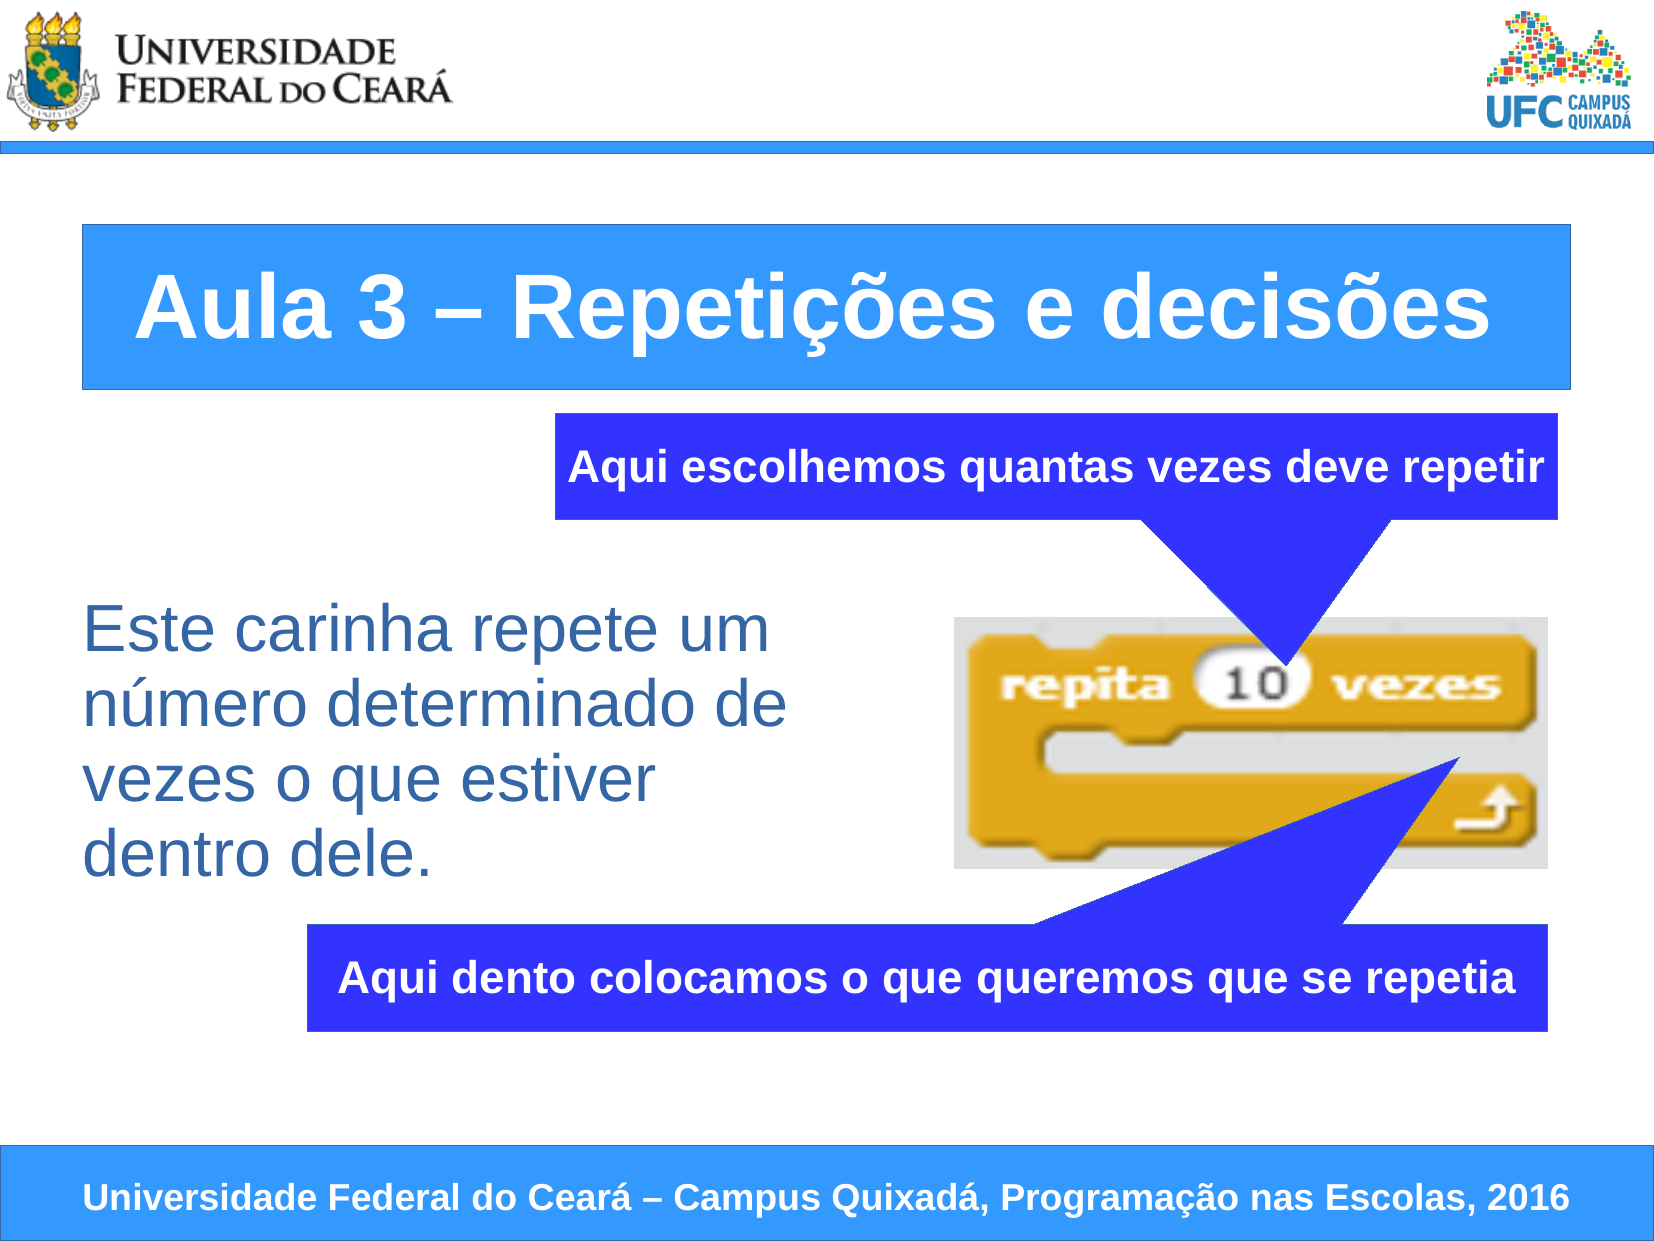

Aula 3 – Repetições e decisões
Aqui escolhemos quantas vezes deve repetir
# Este carinha repete um número determinado de vezes o que estiver dentro dele.
Aqui dento colocamos o que queremos que se repetia
Universidade Federal do Ceará – Campus Quixadá, Programação nas Escolas, 2016